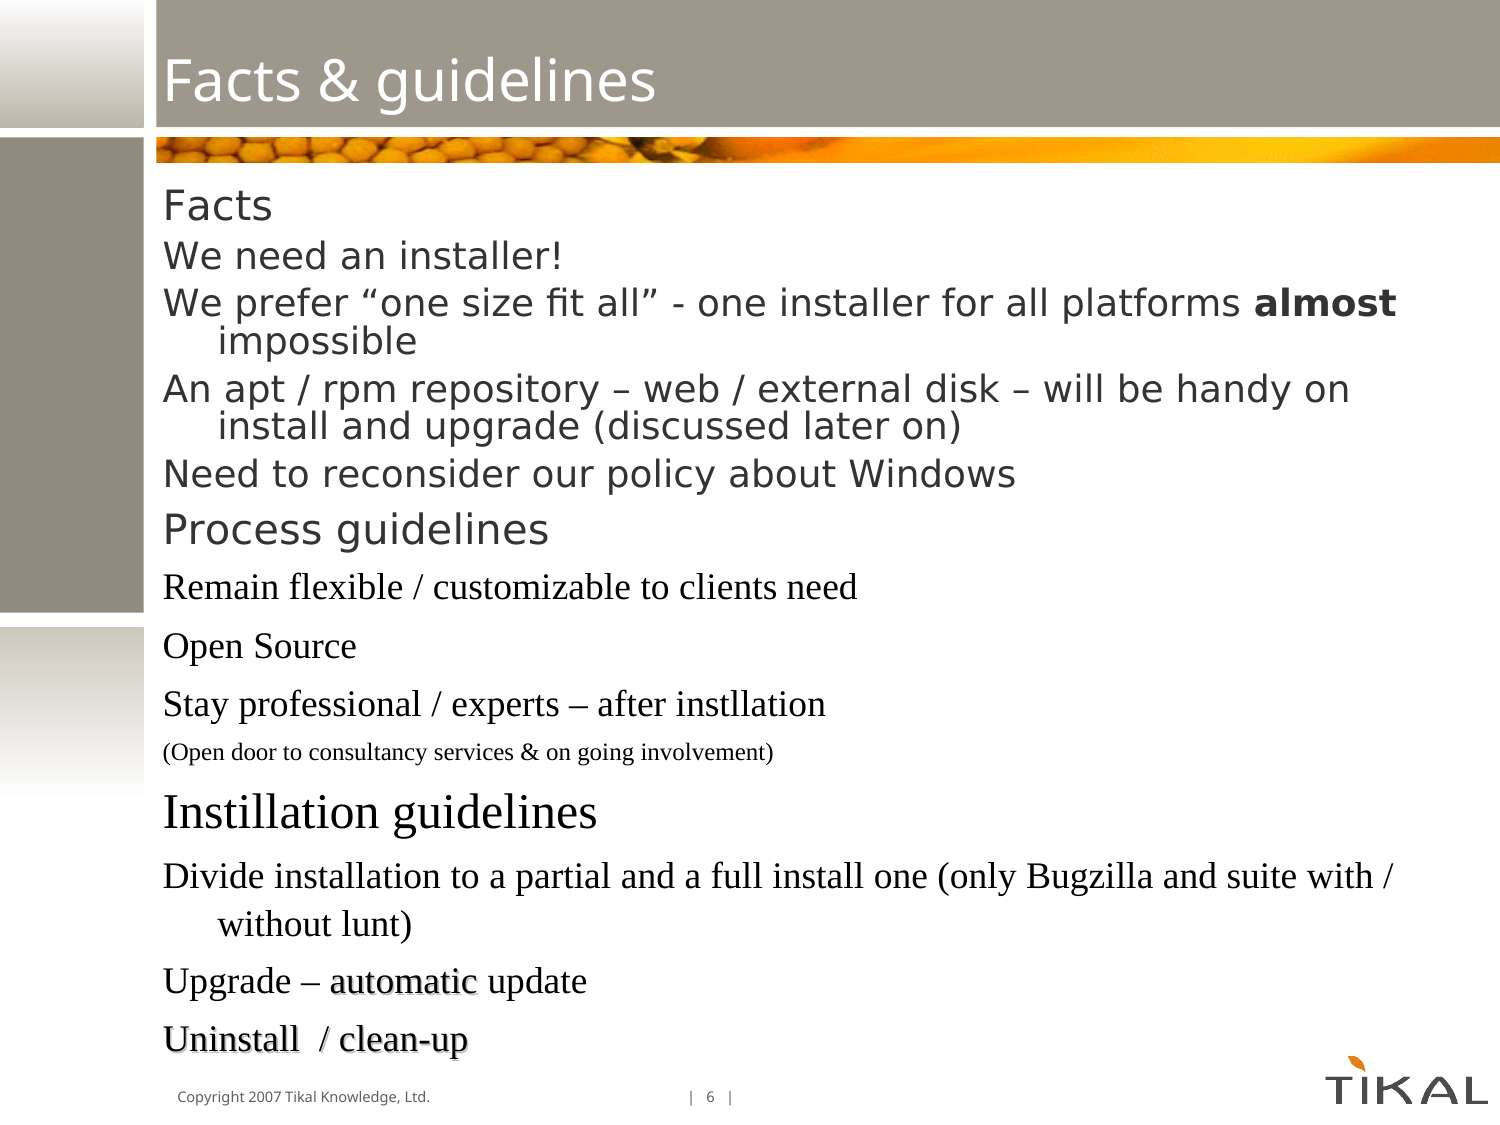

Facts & guidelines
Facts
We need an installer!
We prefer “one size fit all” - one installer for all platforms almost impossible
An apt / rpm repository – web / external disk – will be handy on install and upgrade (discussed later on)
Need to reconsider our policy about Windows
Process guidelines
Remain flexible / customizable to clients need
Open Source
Stay professional / experts – after instllation
(Open door to consultancy services & on going involvement)
Instillation guidelines
Divide installation to a partial and a full install one (only Bugzilla and suite with / without lunt)‏
Upgrade – automatic update
Uninstall / clean-up